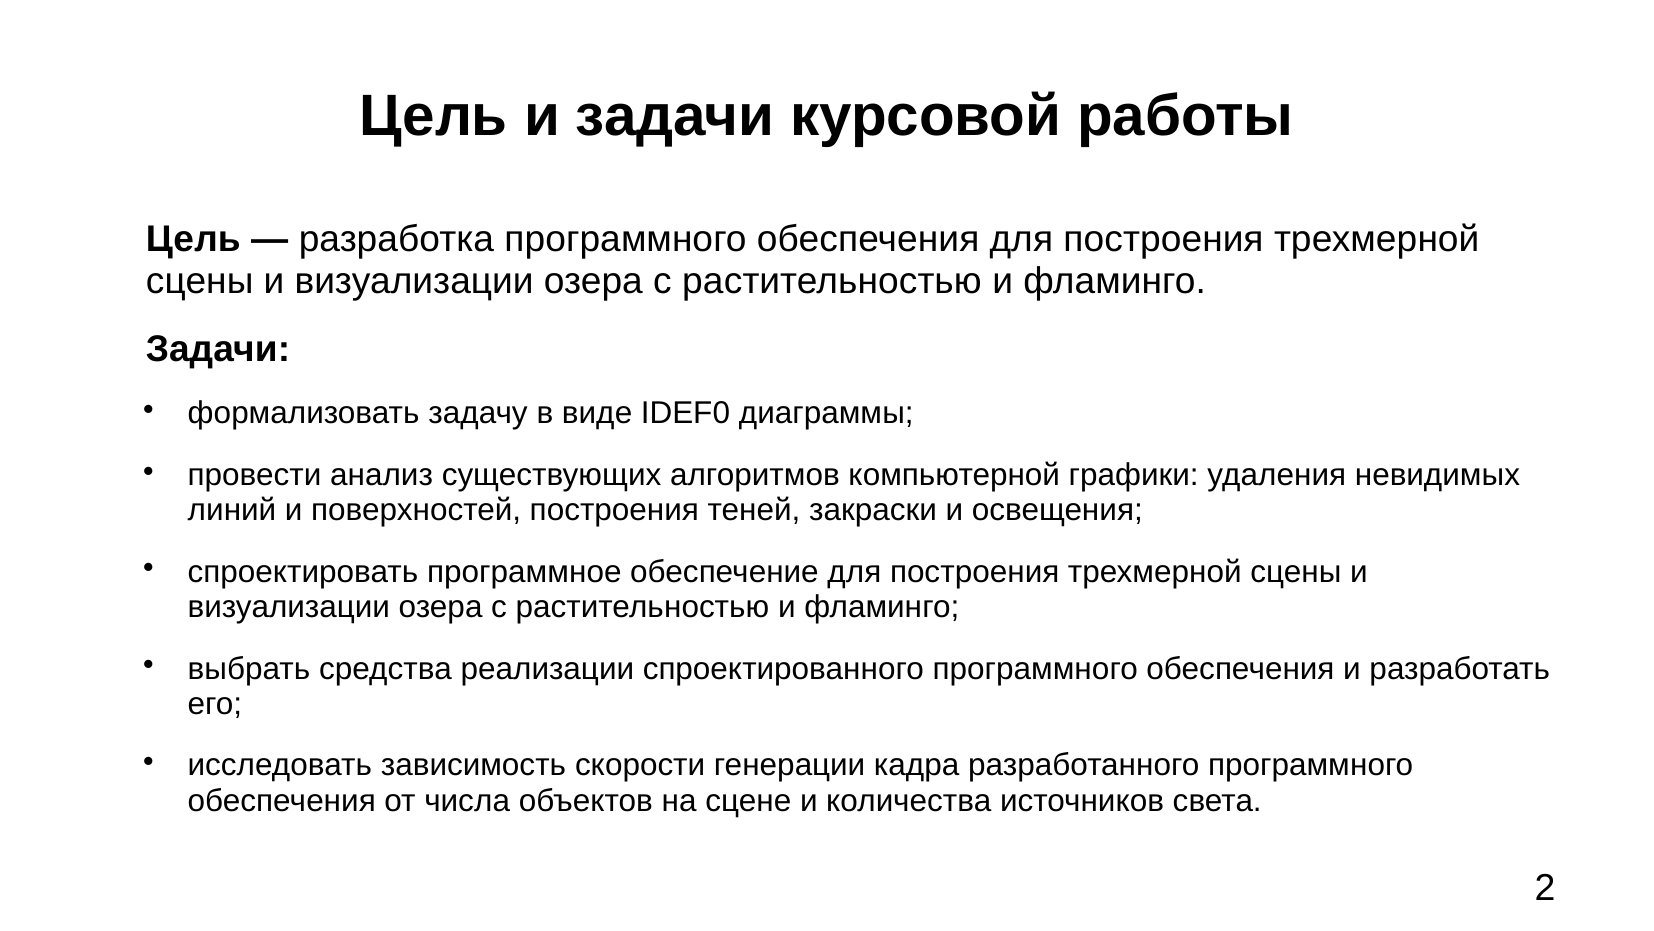

# Цель и задачи курсовой работы
Цель — разработка программного обеспечения для построения трехмерной сцены и визуализации озера с растительностью и фламинго.
Задачи:
формализовать задачу в виде IDEF0 диаграммы;
провести анализ существующих алгоритмов компьютерной графики: удаления невидимых линий и поверхностей, построения теней, закраски и освещения;
спроектировать программное обеспечение для построения трехмерной сцены и визуализации озера с растительностью и фламинго;
выбрать средства реализации спроектированного программного обеспечения и разработать его;
исследовать зависимость скорости генерации кадра разработанного программного обеспечения от числа объектов на сцене и количества источников света.